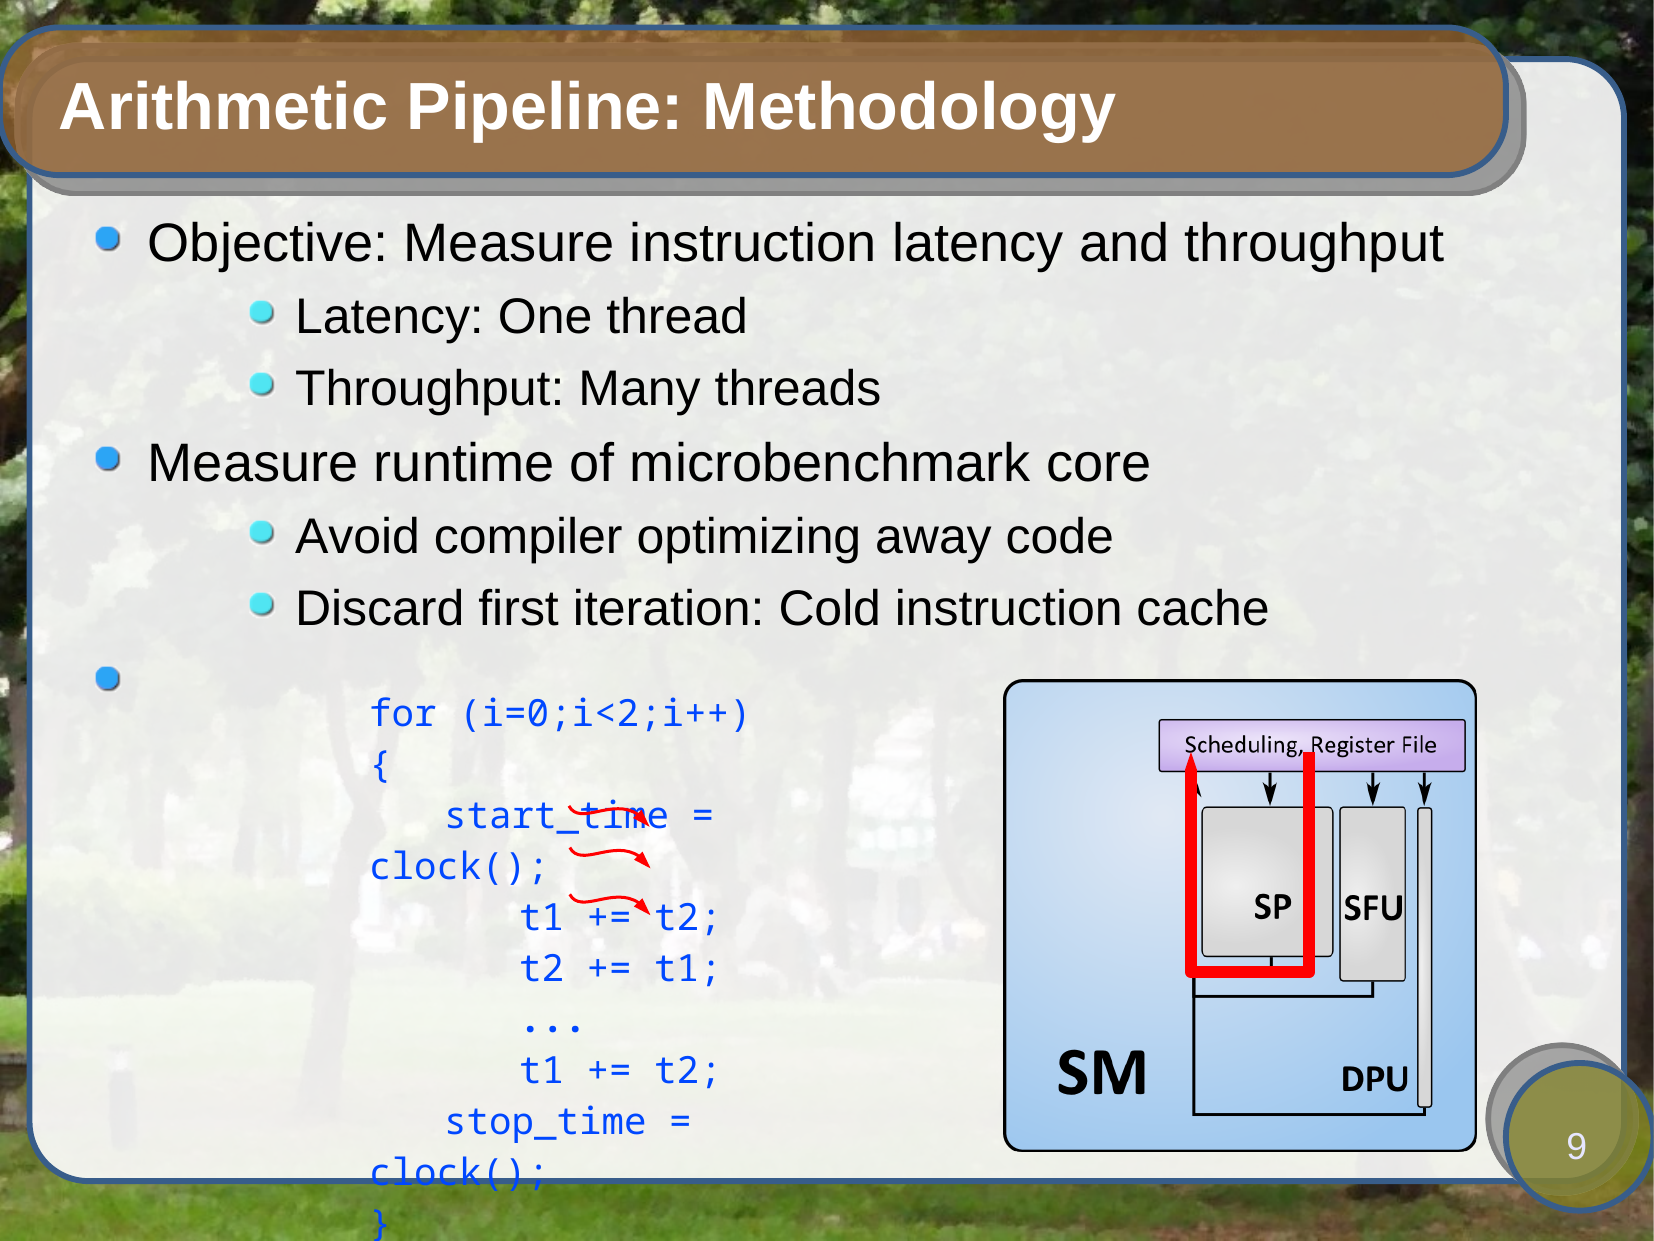

# Arithmetic Pipeline: Methodology
Objective: Measure instruction latency and throughput
Latency: One thread
Throughput: Many threads
Measure runtime of microbenchmark core
Avoid compiler optimizing away code
Discard first iteration: Cold instruction cache
for (i=0;i<2;i++) {
	start_time = clock();
		t1 += t2;
		t2 += t1;
		...
		t1 += t2;
	stop_time = clock();
}